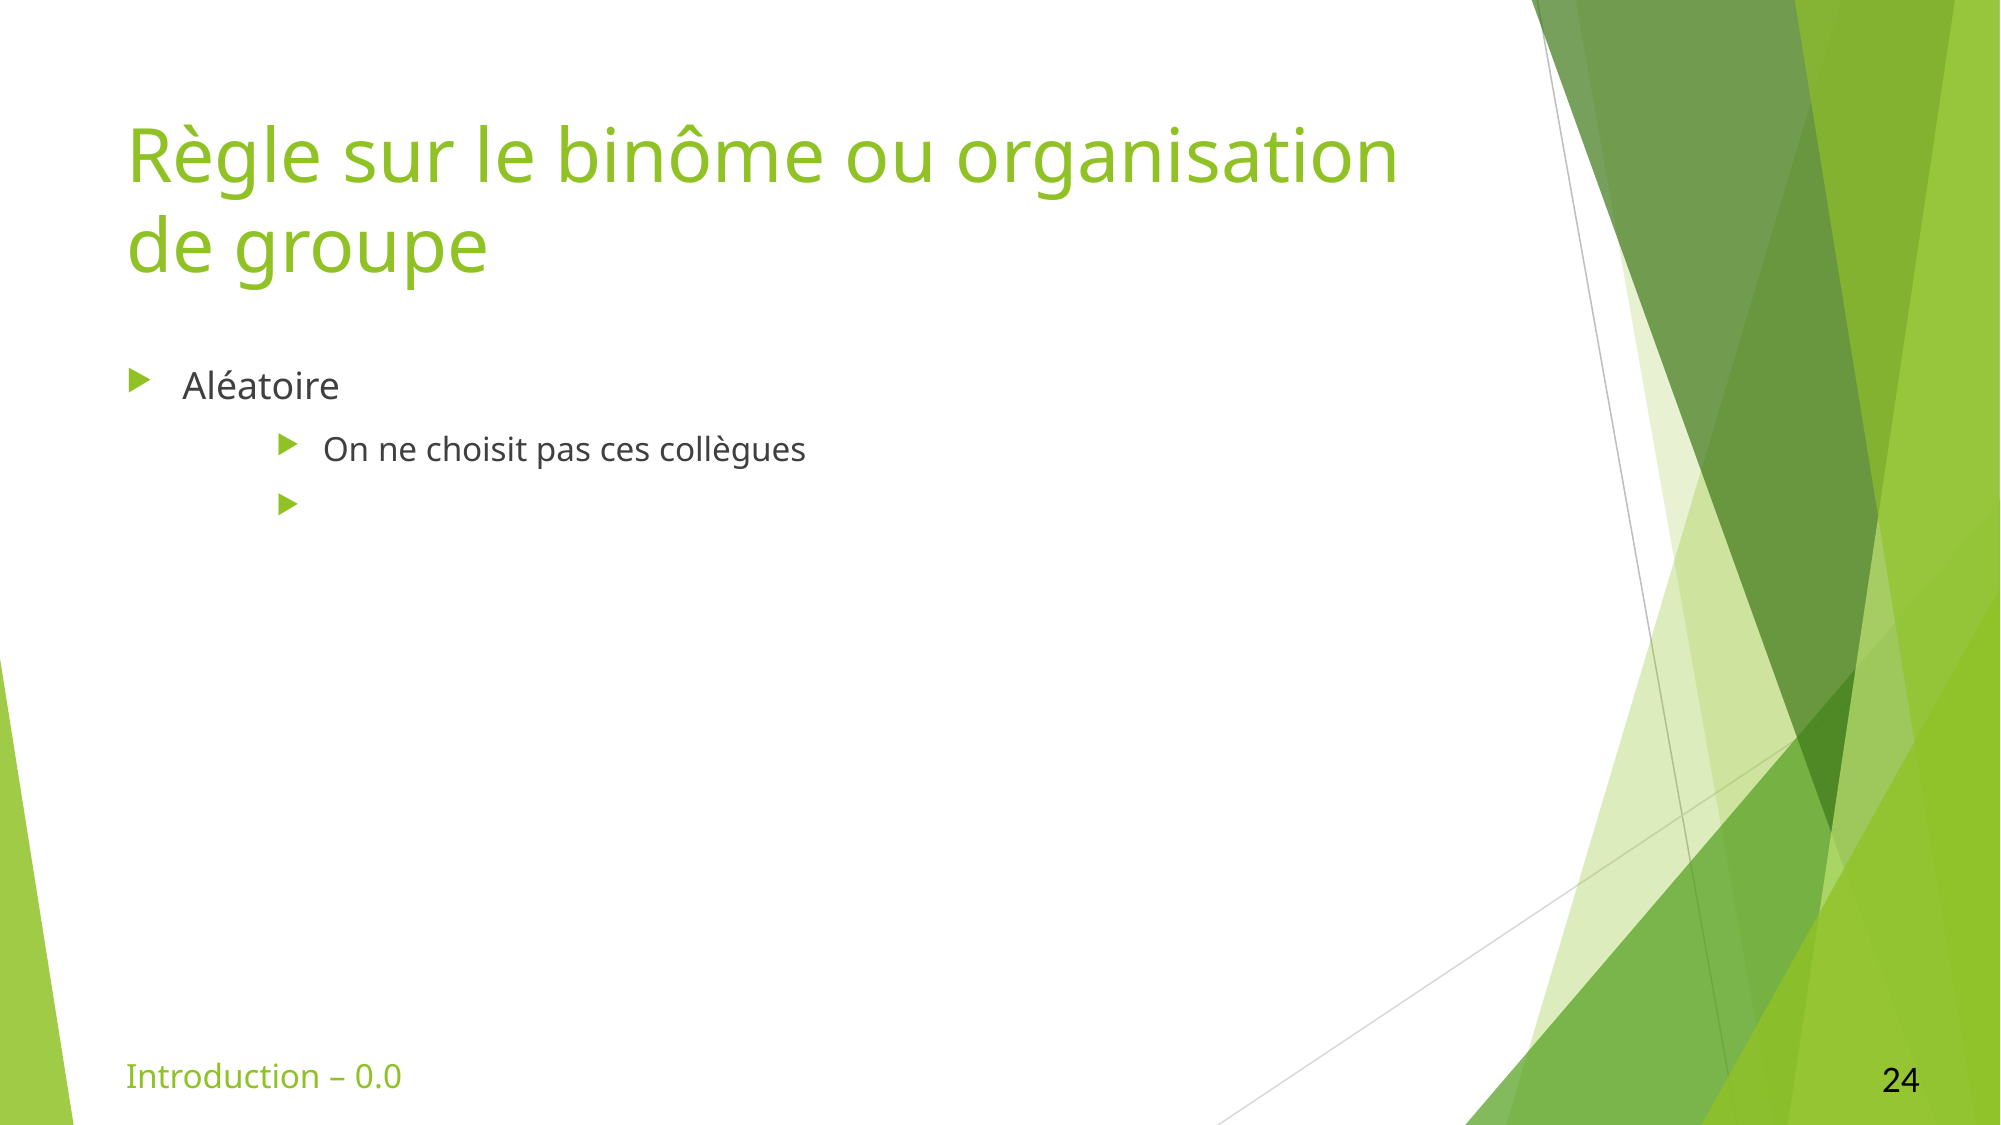

# Règle sur le binôme ou organisation de groupe
Aléatoire
On ne choisit pas ces collègues
Introduction – 0.0